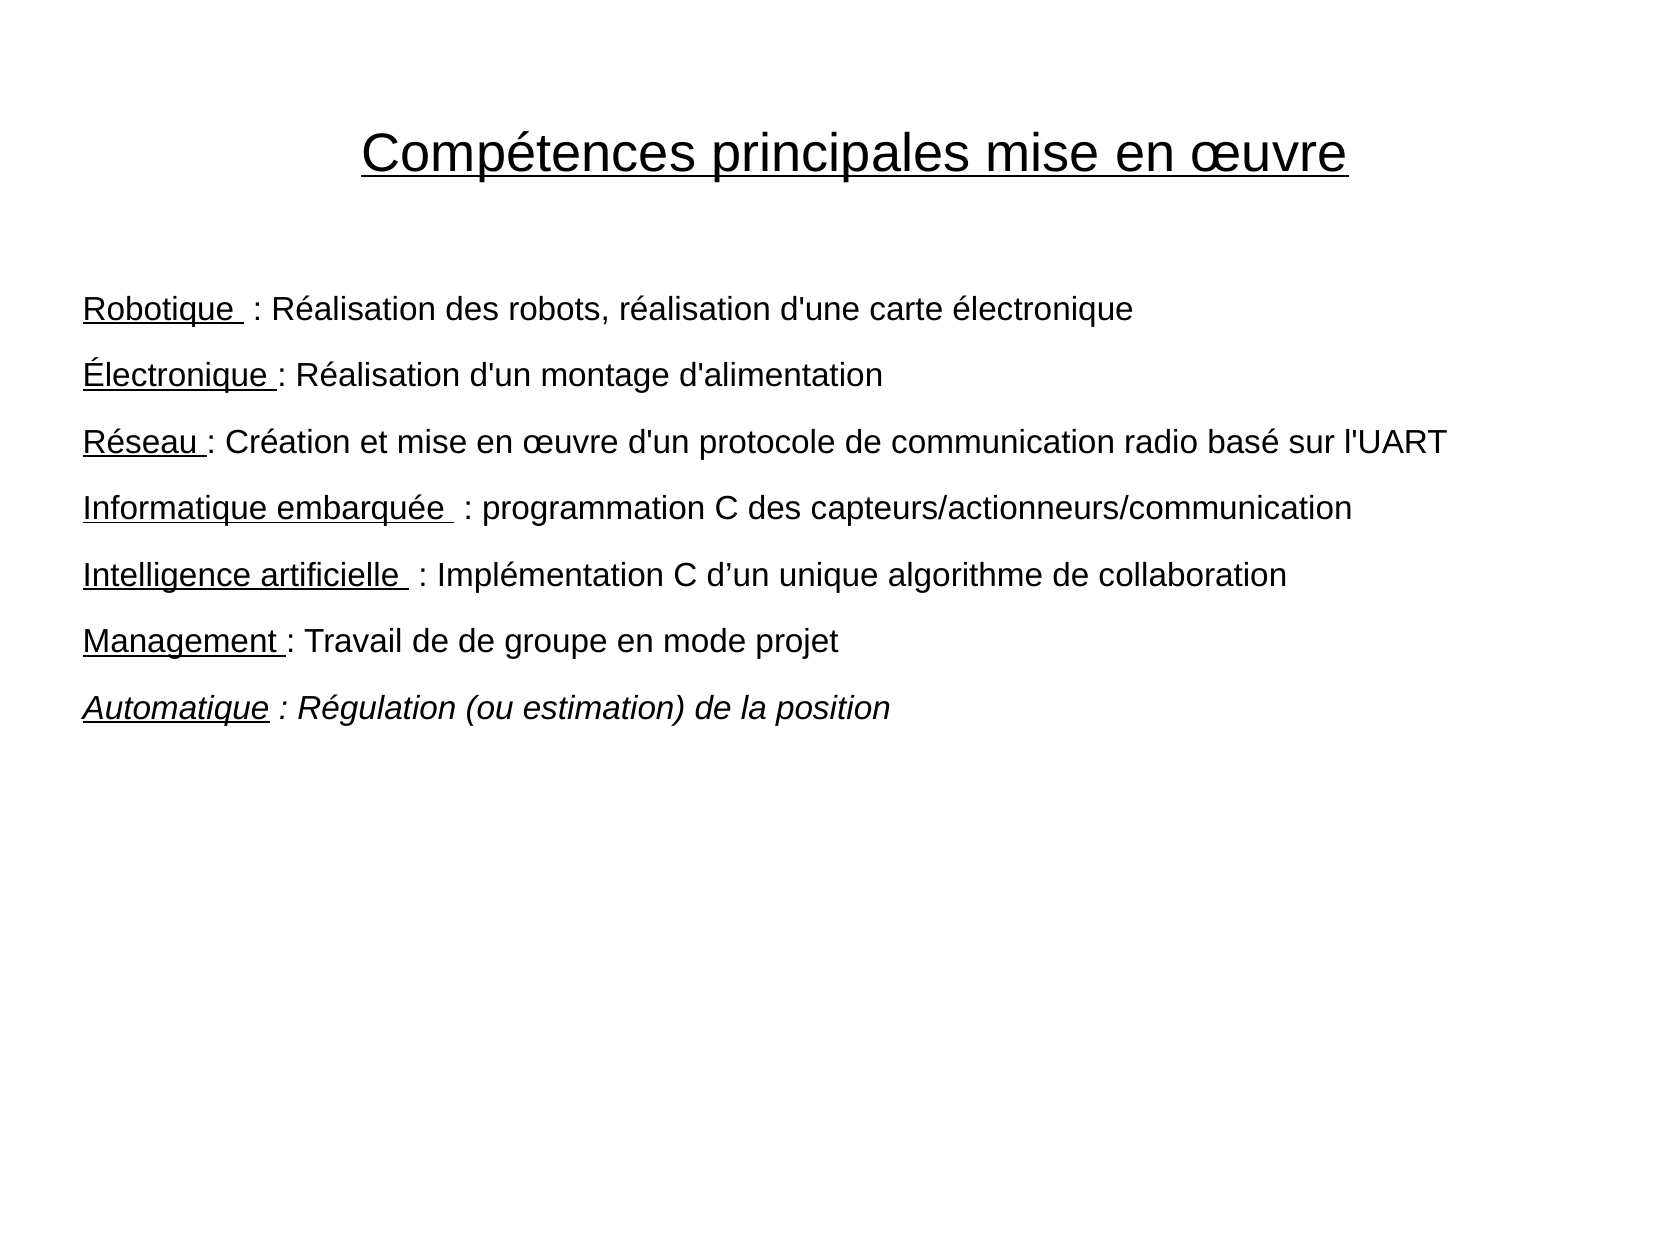

# Compétences principales mise en œuvre
Robotique  : Réalisation des robots, réalisation d'une carte électronique
Électronique : Réalisation d'un montage d'alimentation
Réseau : Création et mise en œuvre d'un protocole de communication radio basé sur l'UART
Informatique embarquée  : programmation C des capteurs/actionneurs/communication
Intelligence artificielle  : Implémentation C d’un unique algorithme de collaboration
Management : Travail de de groupe en mode projet
Automatique : Régulation (ou estimation) de la position